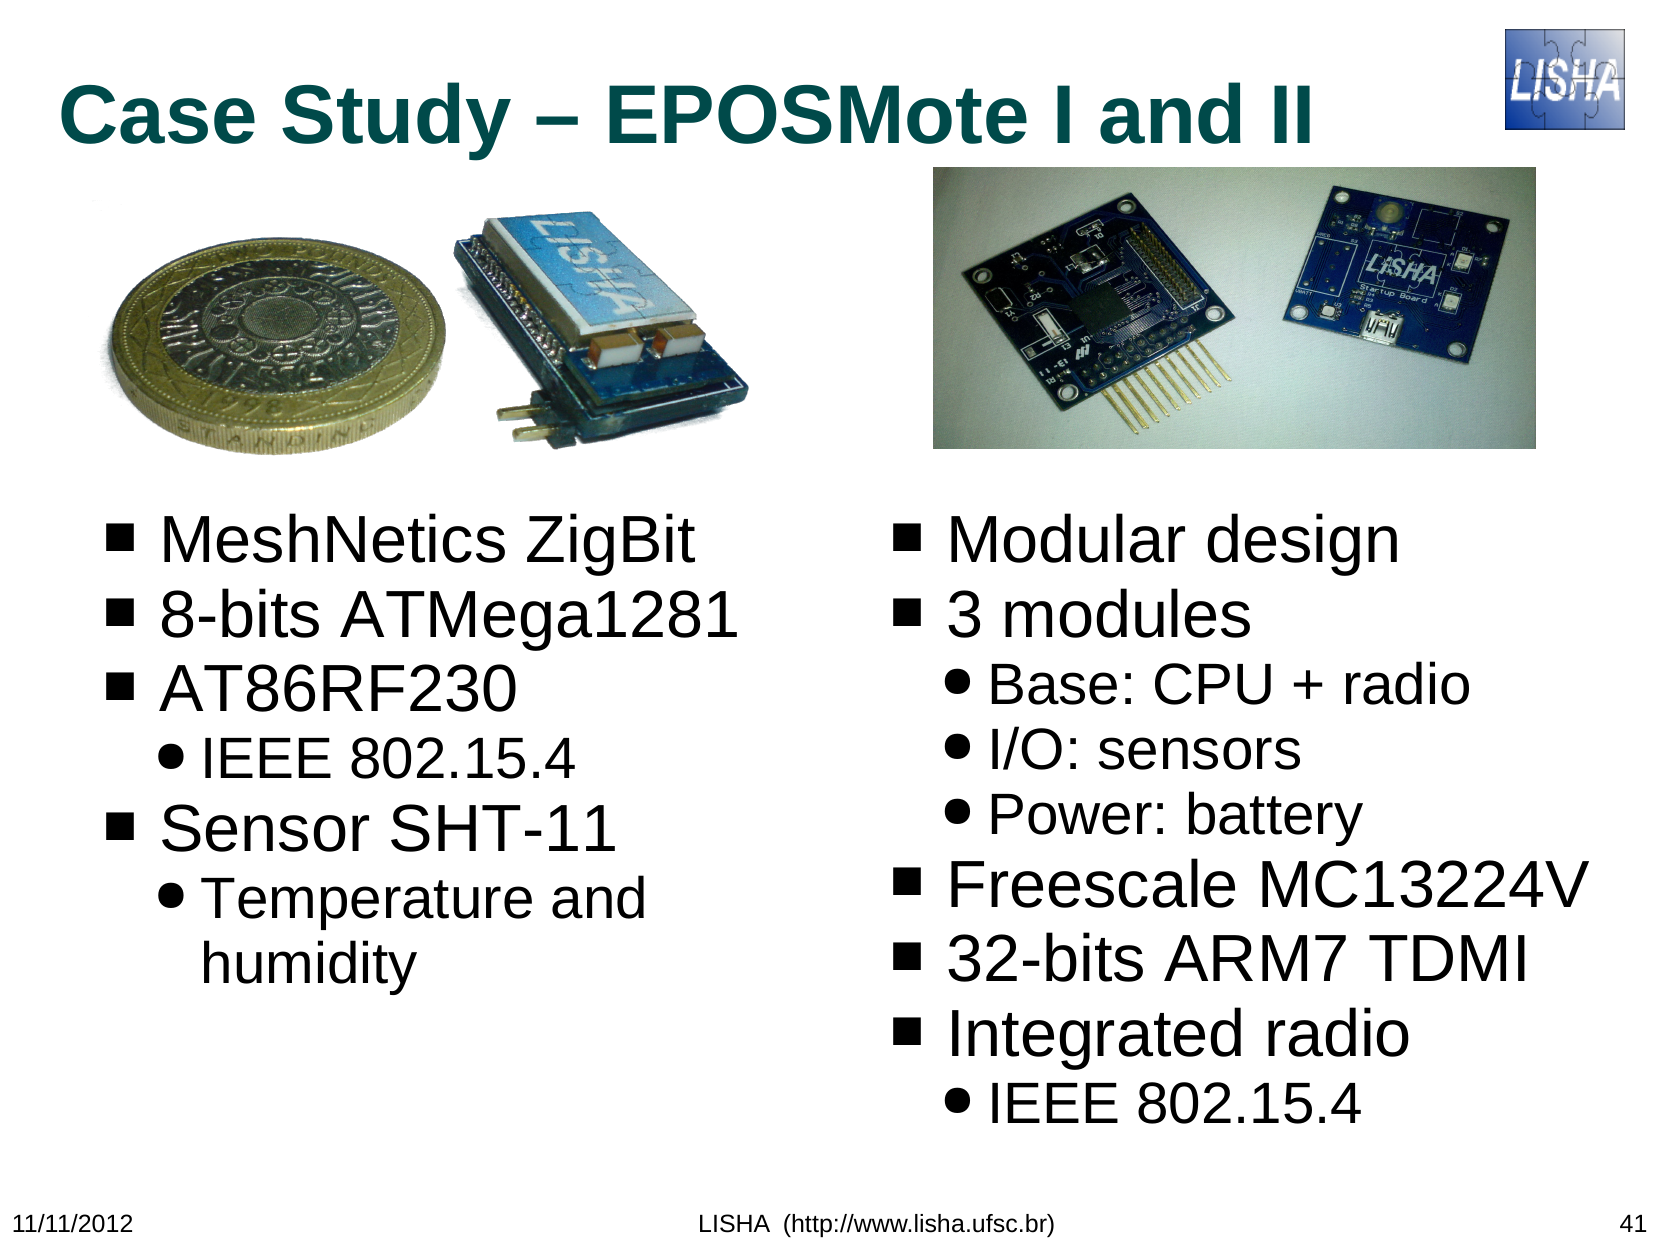

# Case Study – EPOSMote I and II
MeshNetics ZigBit
8-bits ATMega1281
AT86RF230
IEEE 802.15.4
Sensor SHT-11
Temperature and humidity
Modular design
3 modules
Base: CPU + radio
I/O: sensors
Power: battery
Freescale MC13224V
32-bits ARM7 TDMI
Integrated radio
IEEE 802.15.4